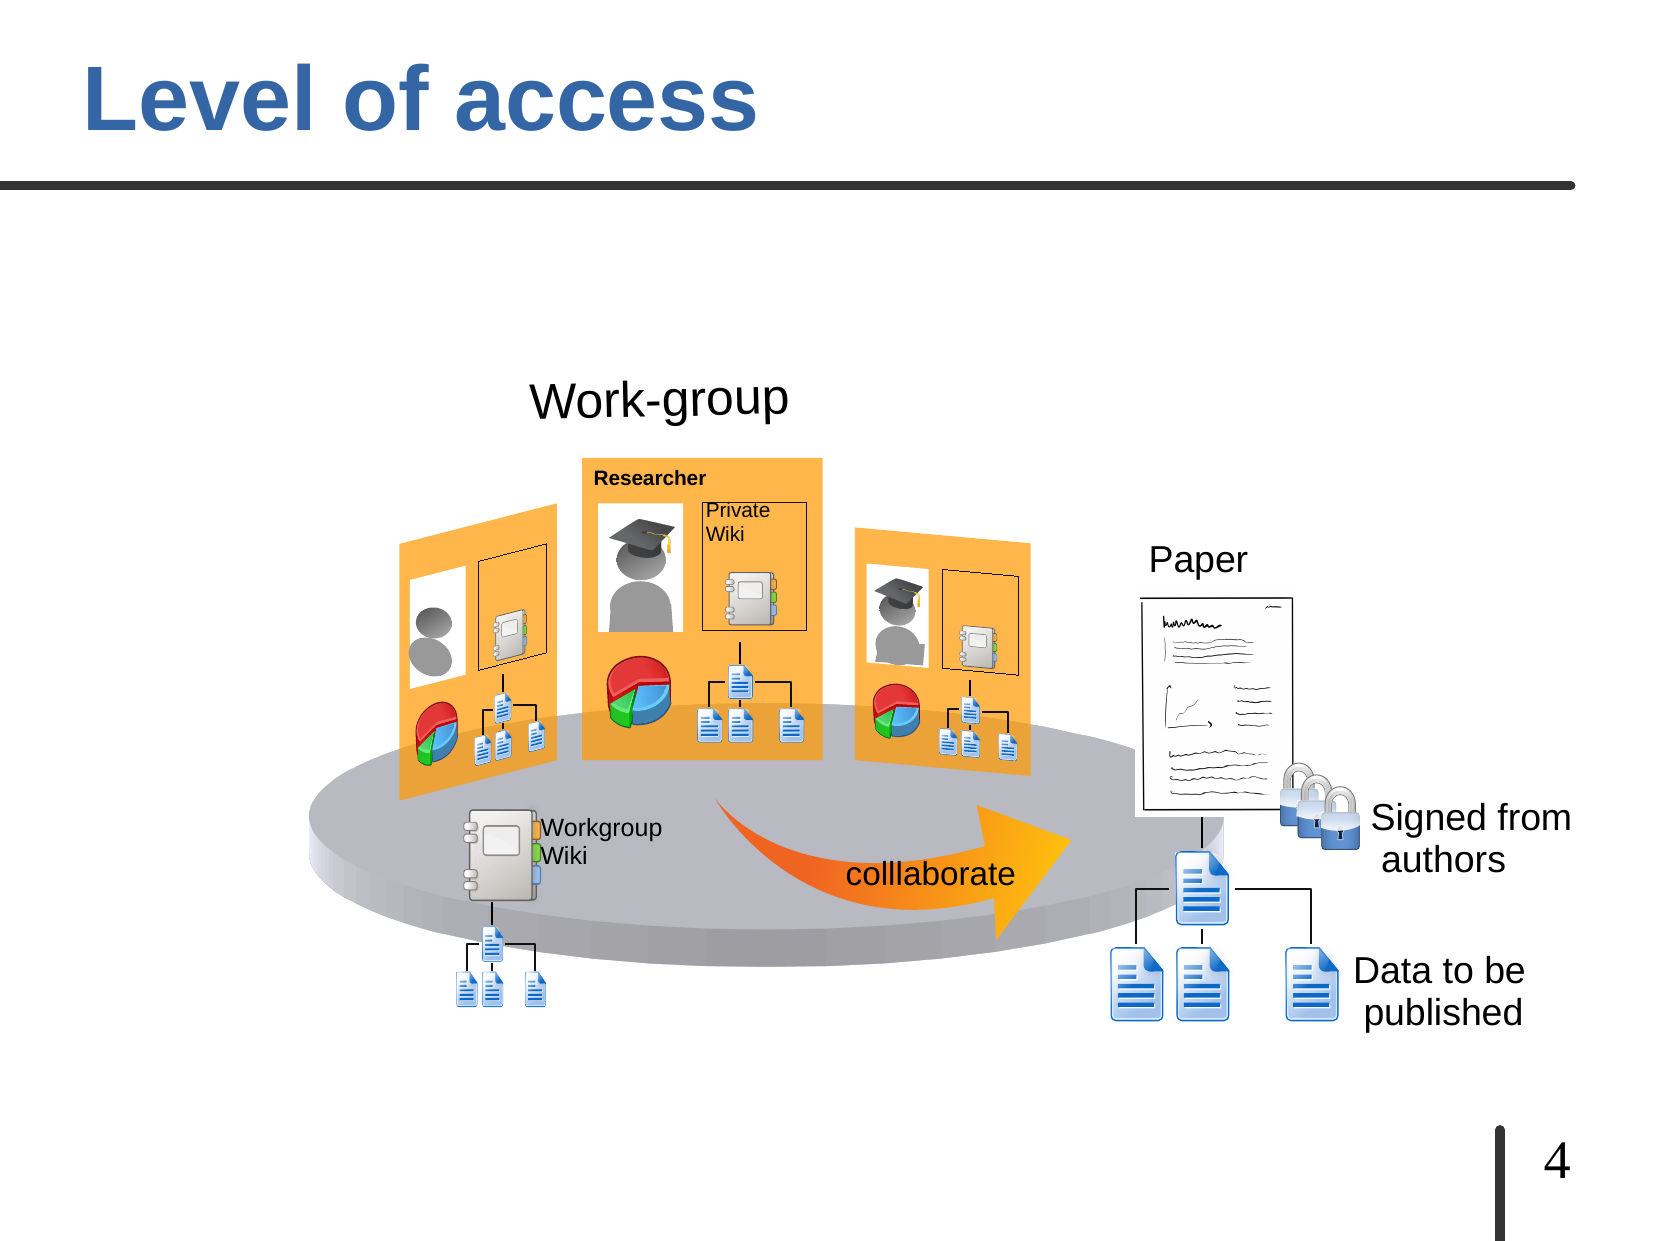

# Level of access
Work-group
Researcher
Private
Wiki
Paper
Signed from
 authors
Workgroup
Wiki
colllaborate
Data to be
 published
4